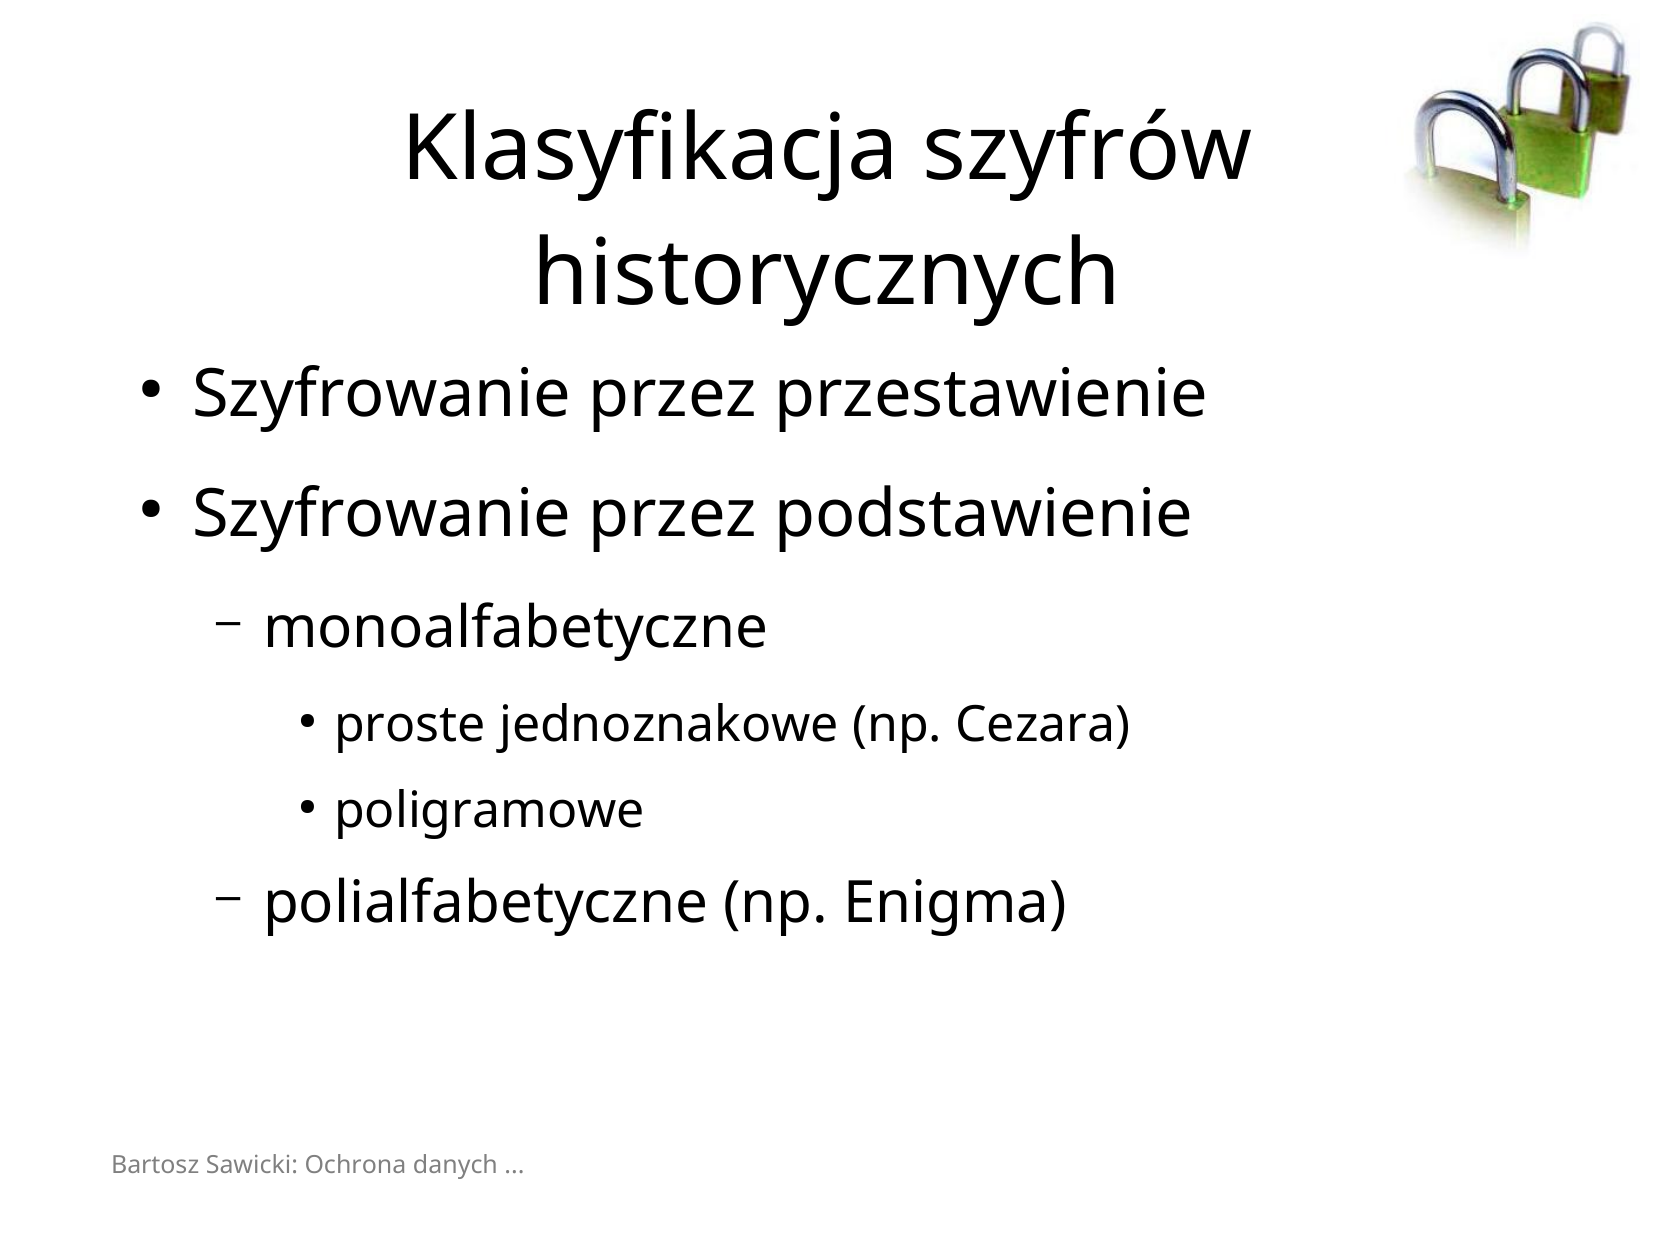

# Klasyfikacja szyfrów historycznych
Szyfrowanie przez przestawienie
Szyfrowanie przez podstawienie
monoalfabetyczne
proste jednoznakowe (np. Cezara)
poligramowe
polialfabetyczne (np. Enigma)